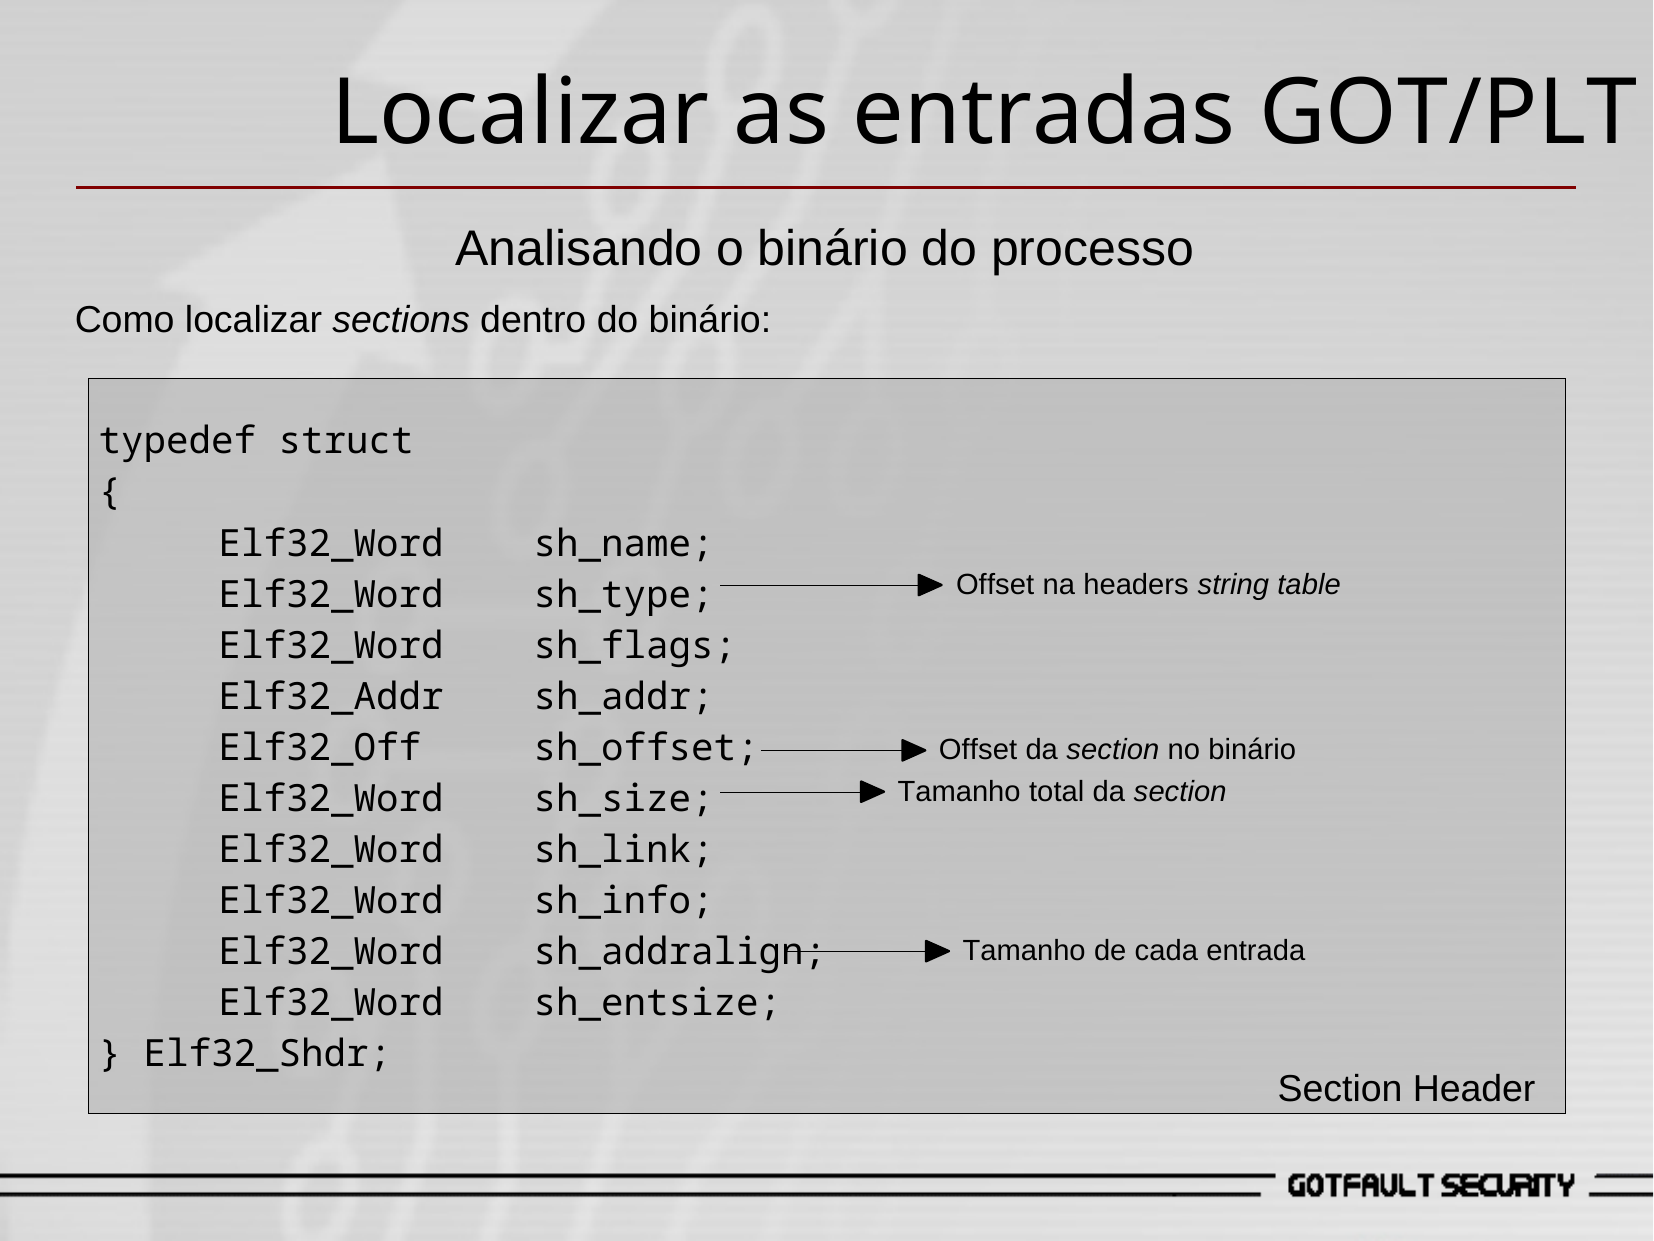

Localizar as entradas GOT/PLT
Analisando o binário do processo
Como localizar sections dentro do binário:
typedef struct
{
	 Elf32_Word sh_name;
	 Elf32_Word sh_type;
	 Elf32_Word sh_flags;
	 Elf32_Addr sh_addr;
	 Elf32_Off sh_offset;
	 Elf32_Word sh_size;
	 Elf32_Word sh_link;
	 Elf32_Word sh_info;
	 Elf32_Word sh_addralign;
	 Elf32_Word sh_entsize;
} Elf32_Shdr;
Section Header
Offset na headers string table
Offset da section no binário
Tamanho total da section
Tamanho de cada entrada